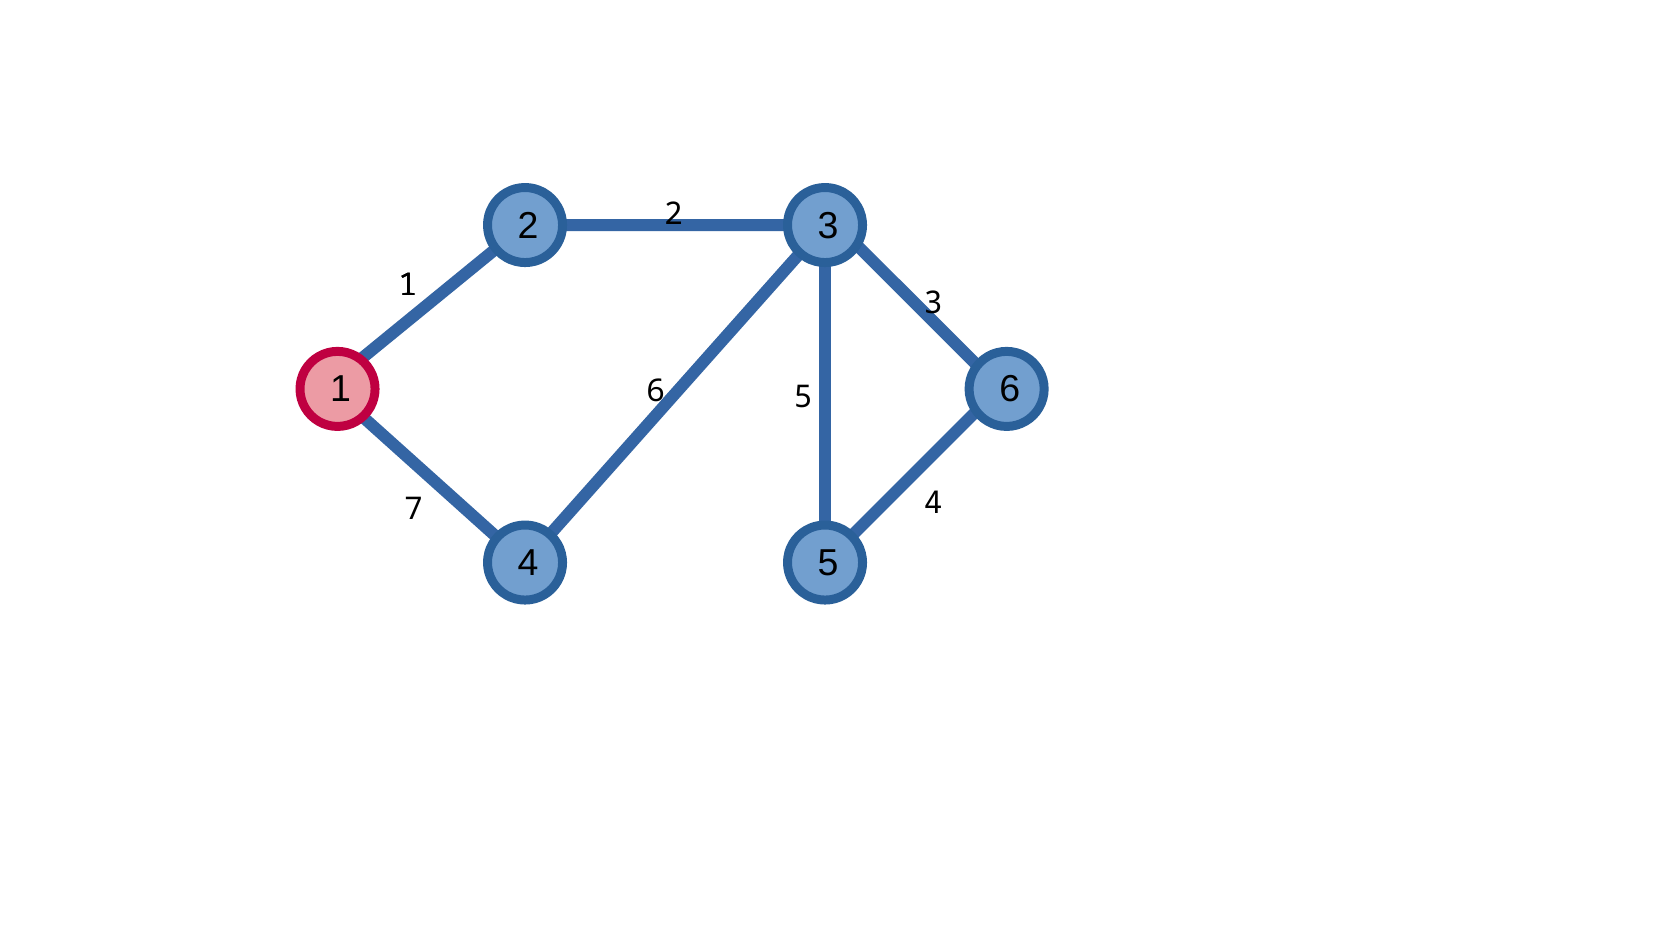

2
2
3
1
1
3
1
6
6
5
4
7
4
5